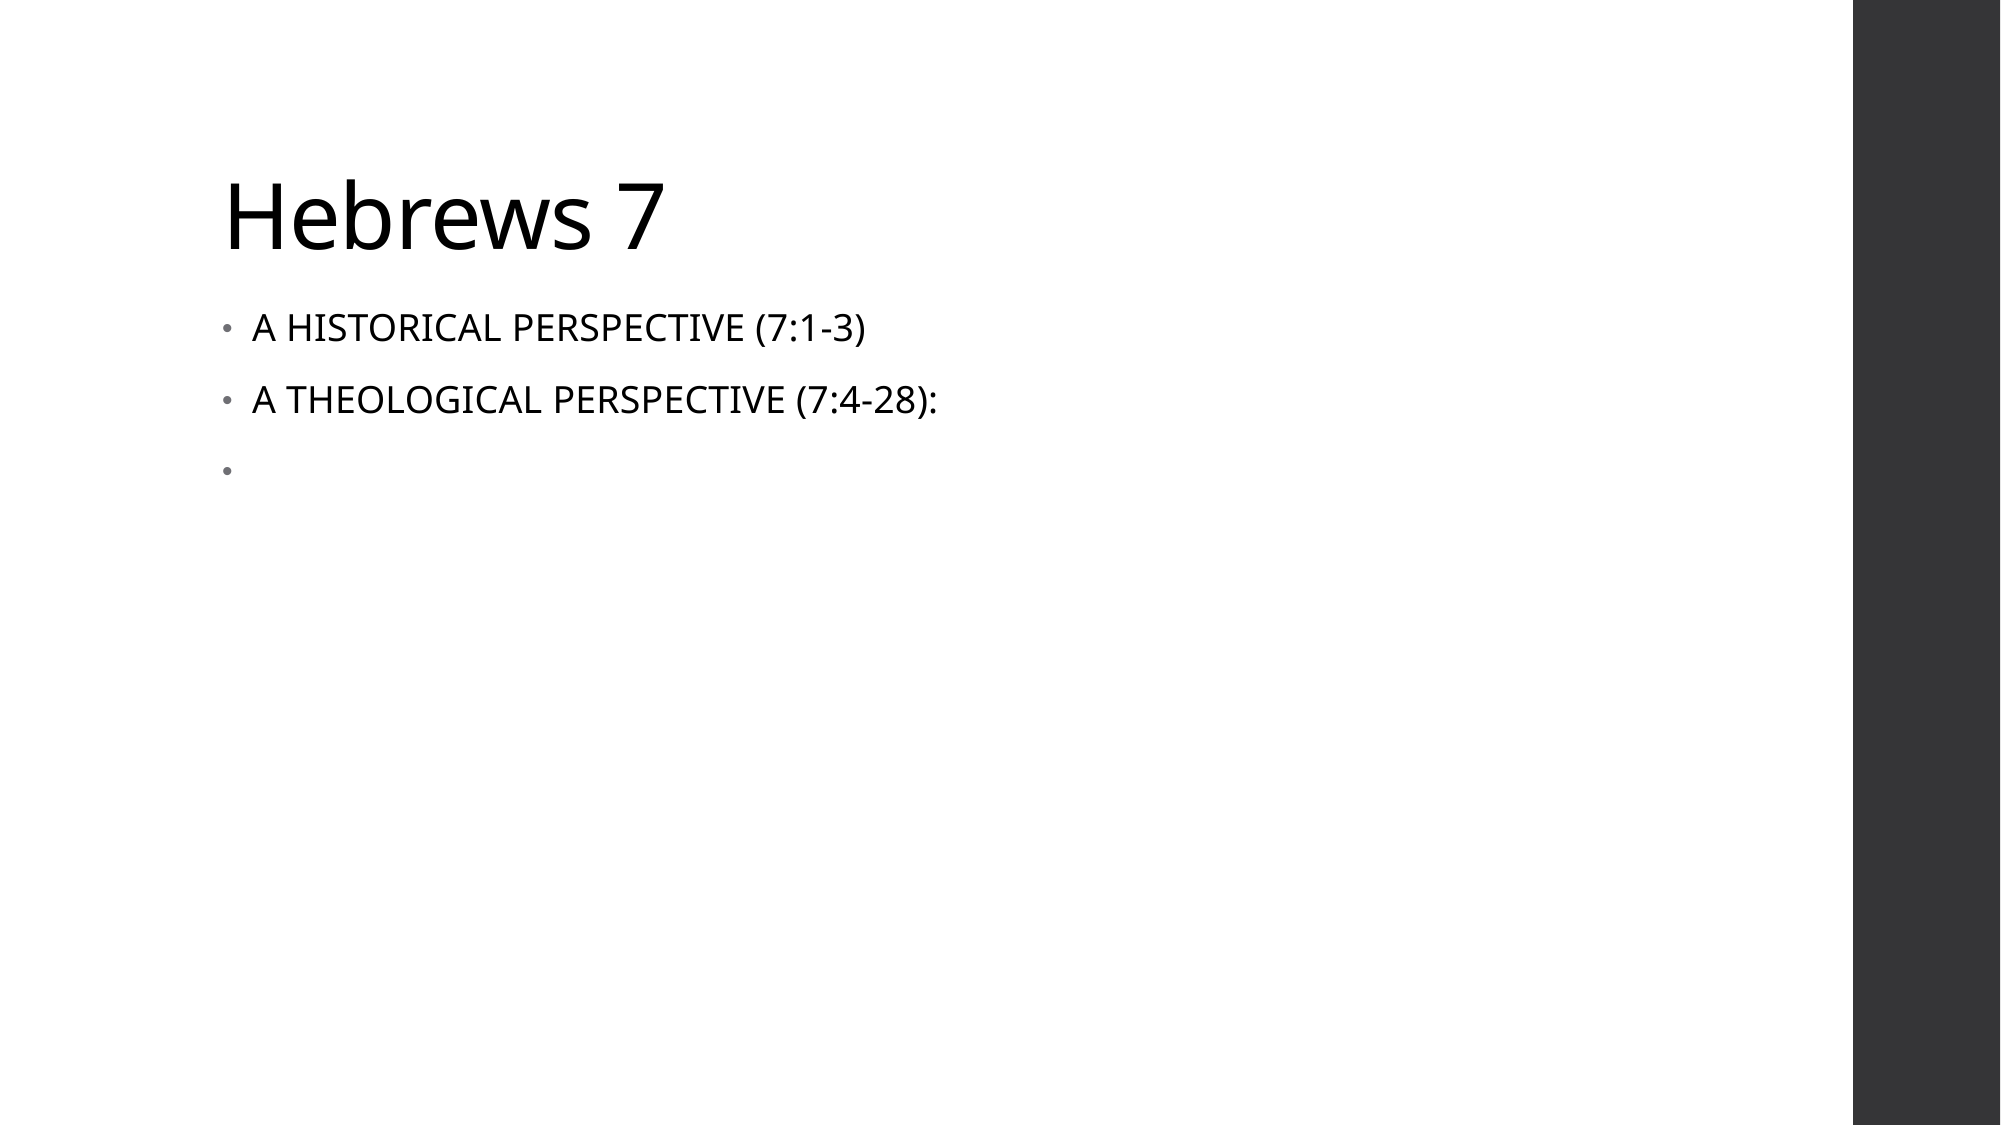

# Hebrews 7
A HISTORICAL PERSPECTIVE (7:1-3)
A THEOLOGICAL PERSPECTIVE (7:4-28):